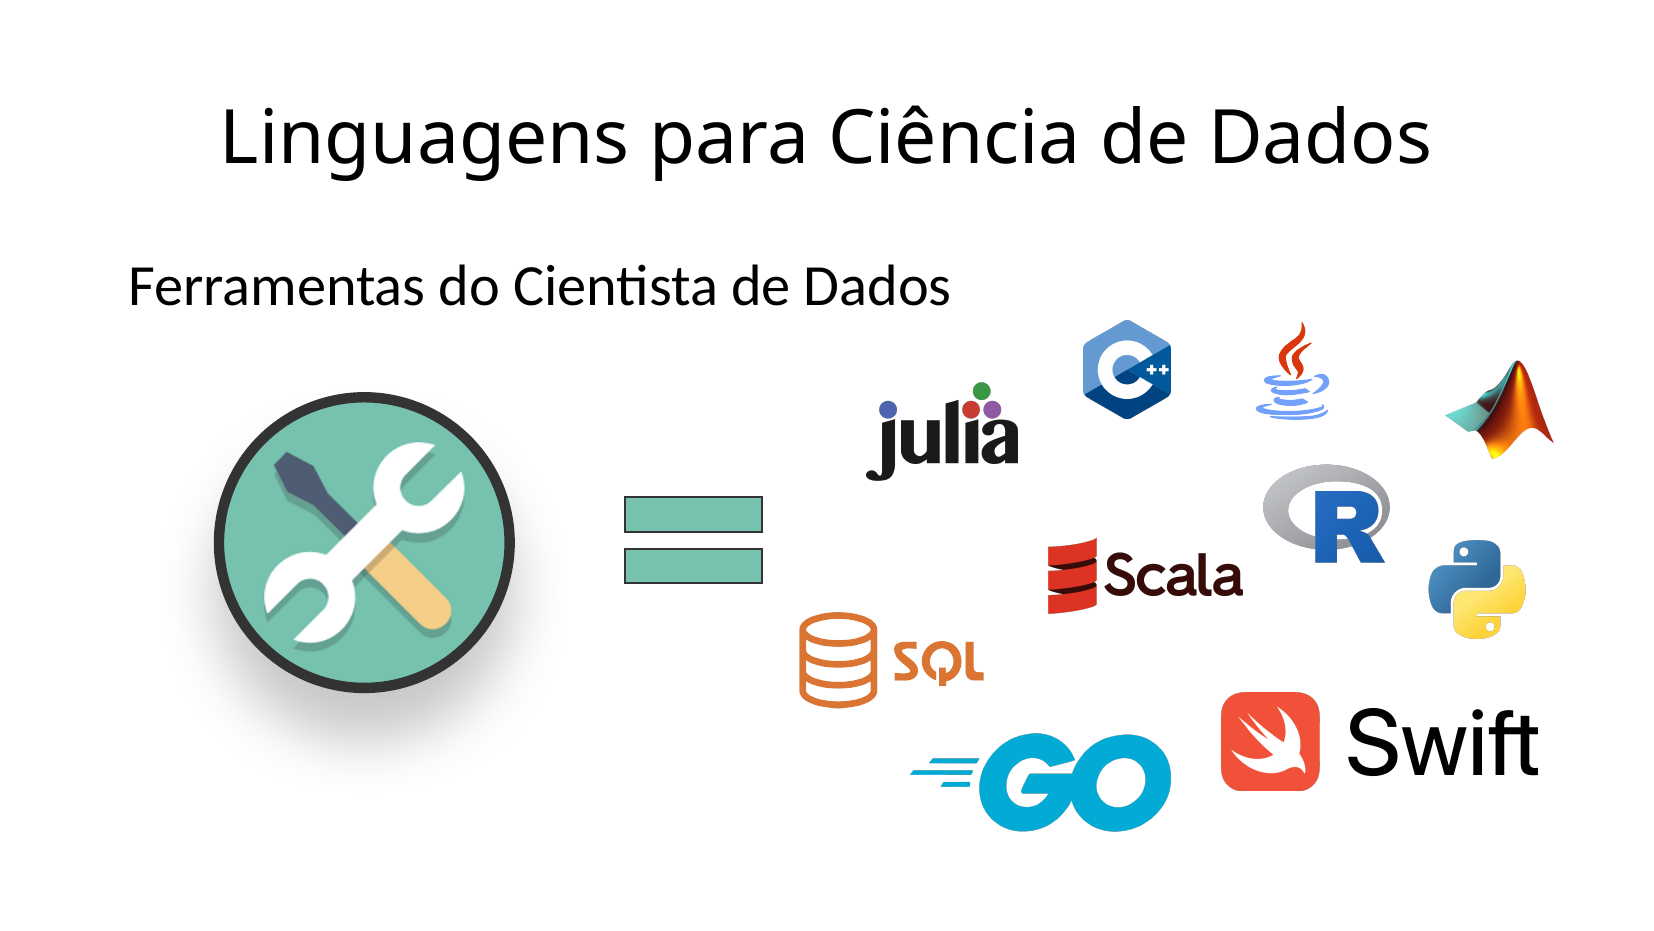

# Linguagens para Ciência de Dados
Ferramentas do Cientista de Dados